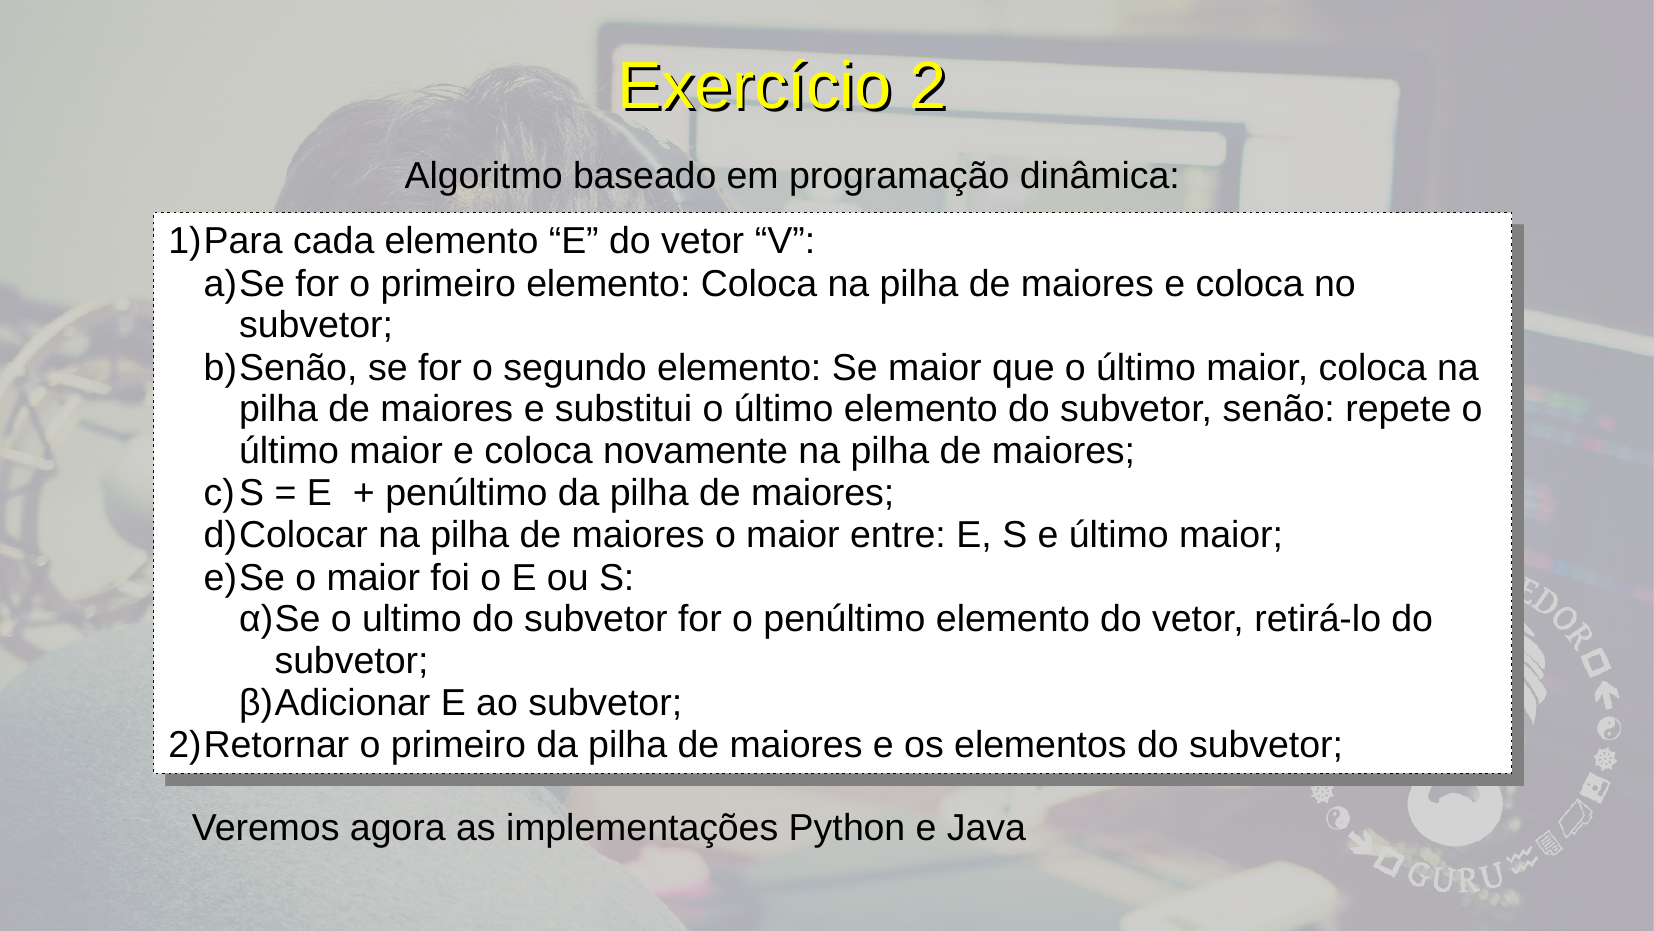

Exercício 2
Algoritmo baseado em programação dinâmica:
Para cada elemento “E” do vetor “V”:
Se for o primeiro elemento: Coloca na pilha de maiores e coloca no subvetor;
Senão, se for o segundo elemento: Se maior que o último maior, coloca na pilha de maiores e substitui o último elemento do subvetor, senão: repete o último maior e coloca novamente na pilha de maiores;
S = E + penúltimo da pilha de maiores;
Colocar na pilha de maiores o maior entre: E, S e último maior;
Se o maior foi o E ou S:
Se o ultimo do subvetor for o penúltimo elemento do vetor, retirá-lo do subvetor;
Adicionar E ao subvetor;
Retornar o primeiro da pilha de maiores e os elementos do subvetor;
Veremos agora as implementações Python e Java